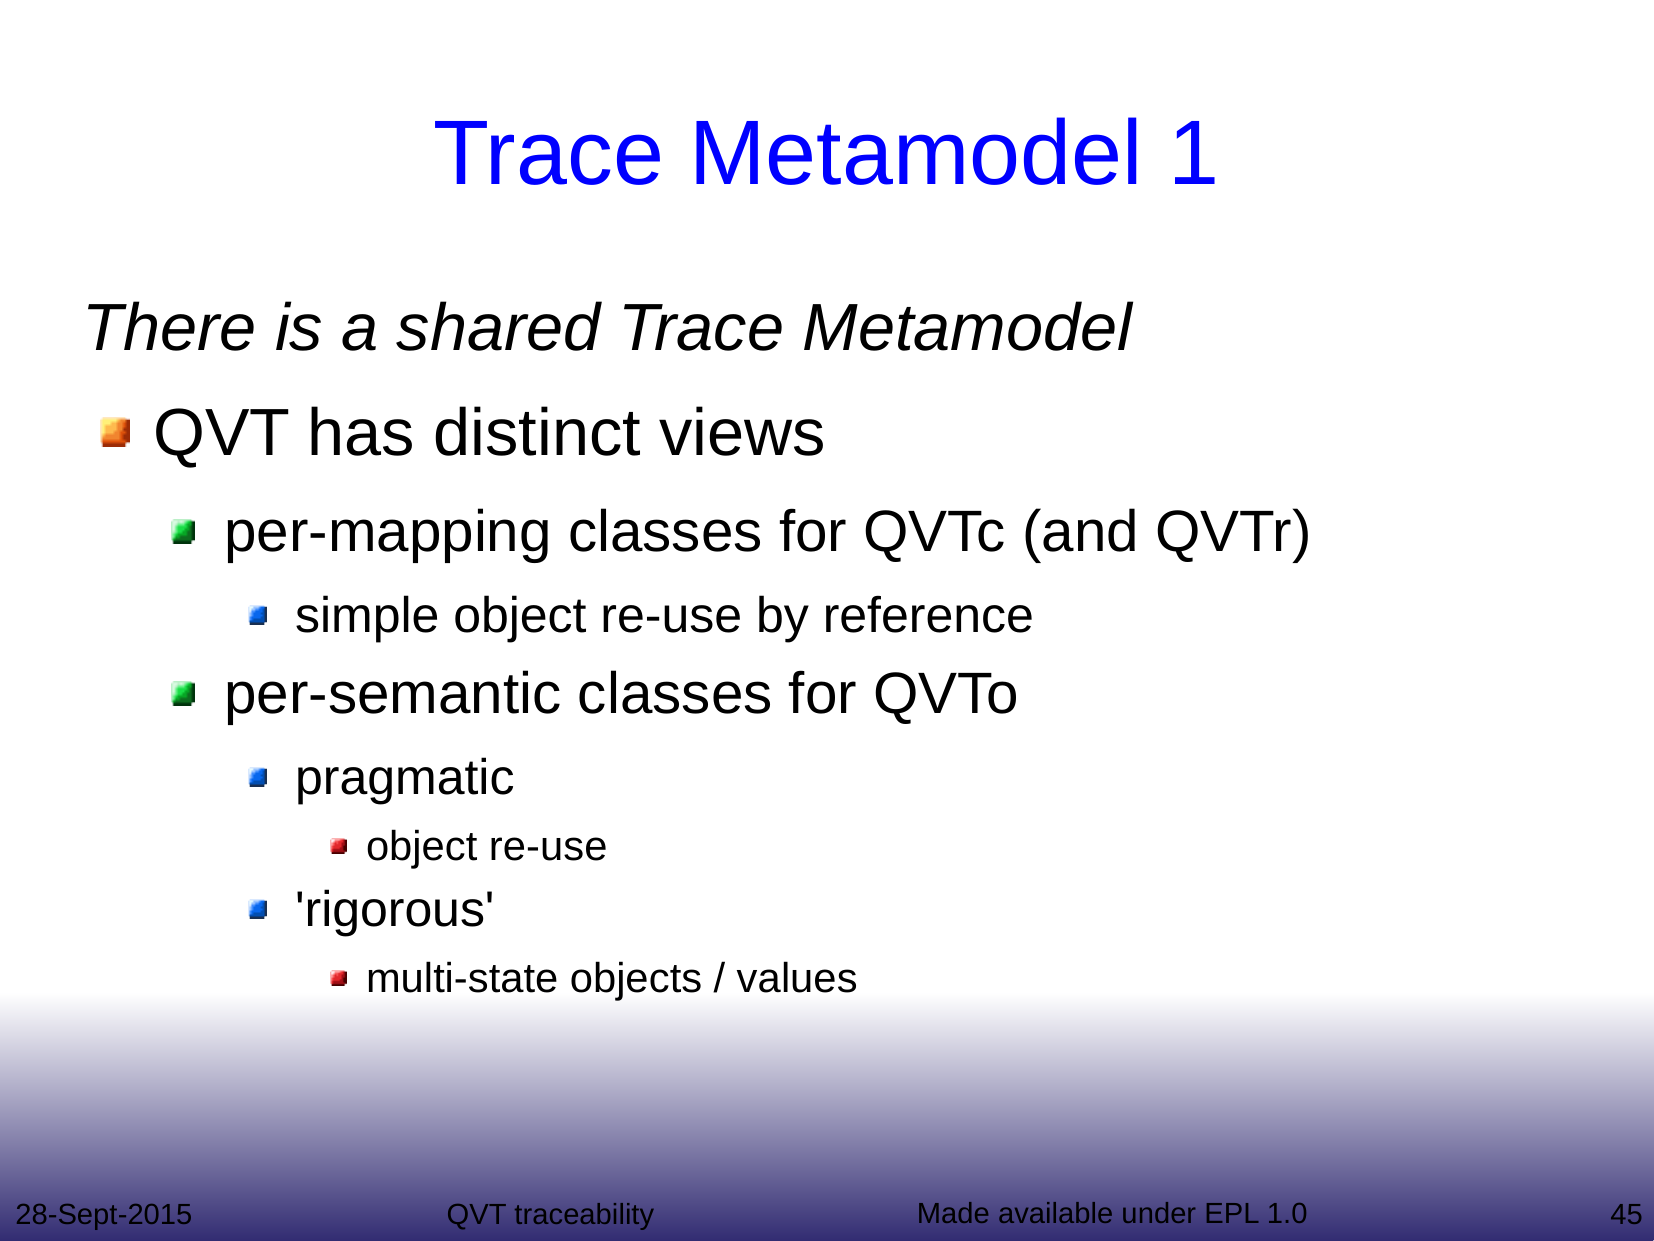

# Trace Metamodel 1
There is a shared Trace Metamodel
QVT has distinct views
per-mapping classes for QVTc (and QVTr)
simple object re-use by reference
per-semantic classes for QVTo
pragmatic
object re-use
'rigorous'
multi-state objects / values
28-Sept-2015
QVT traceability
45